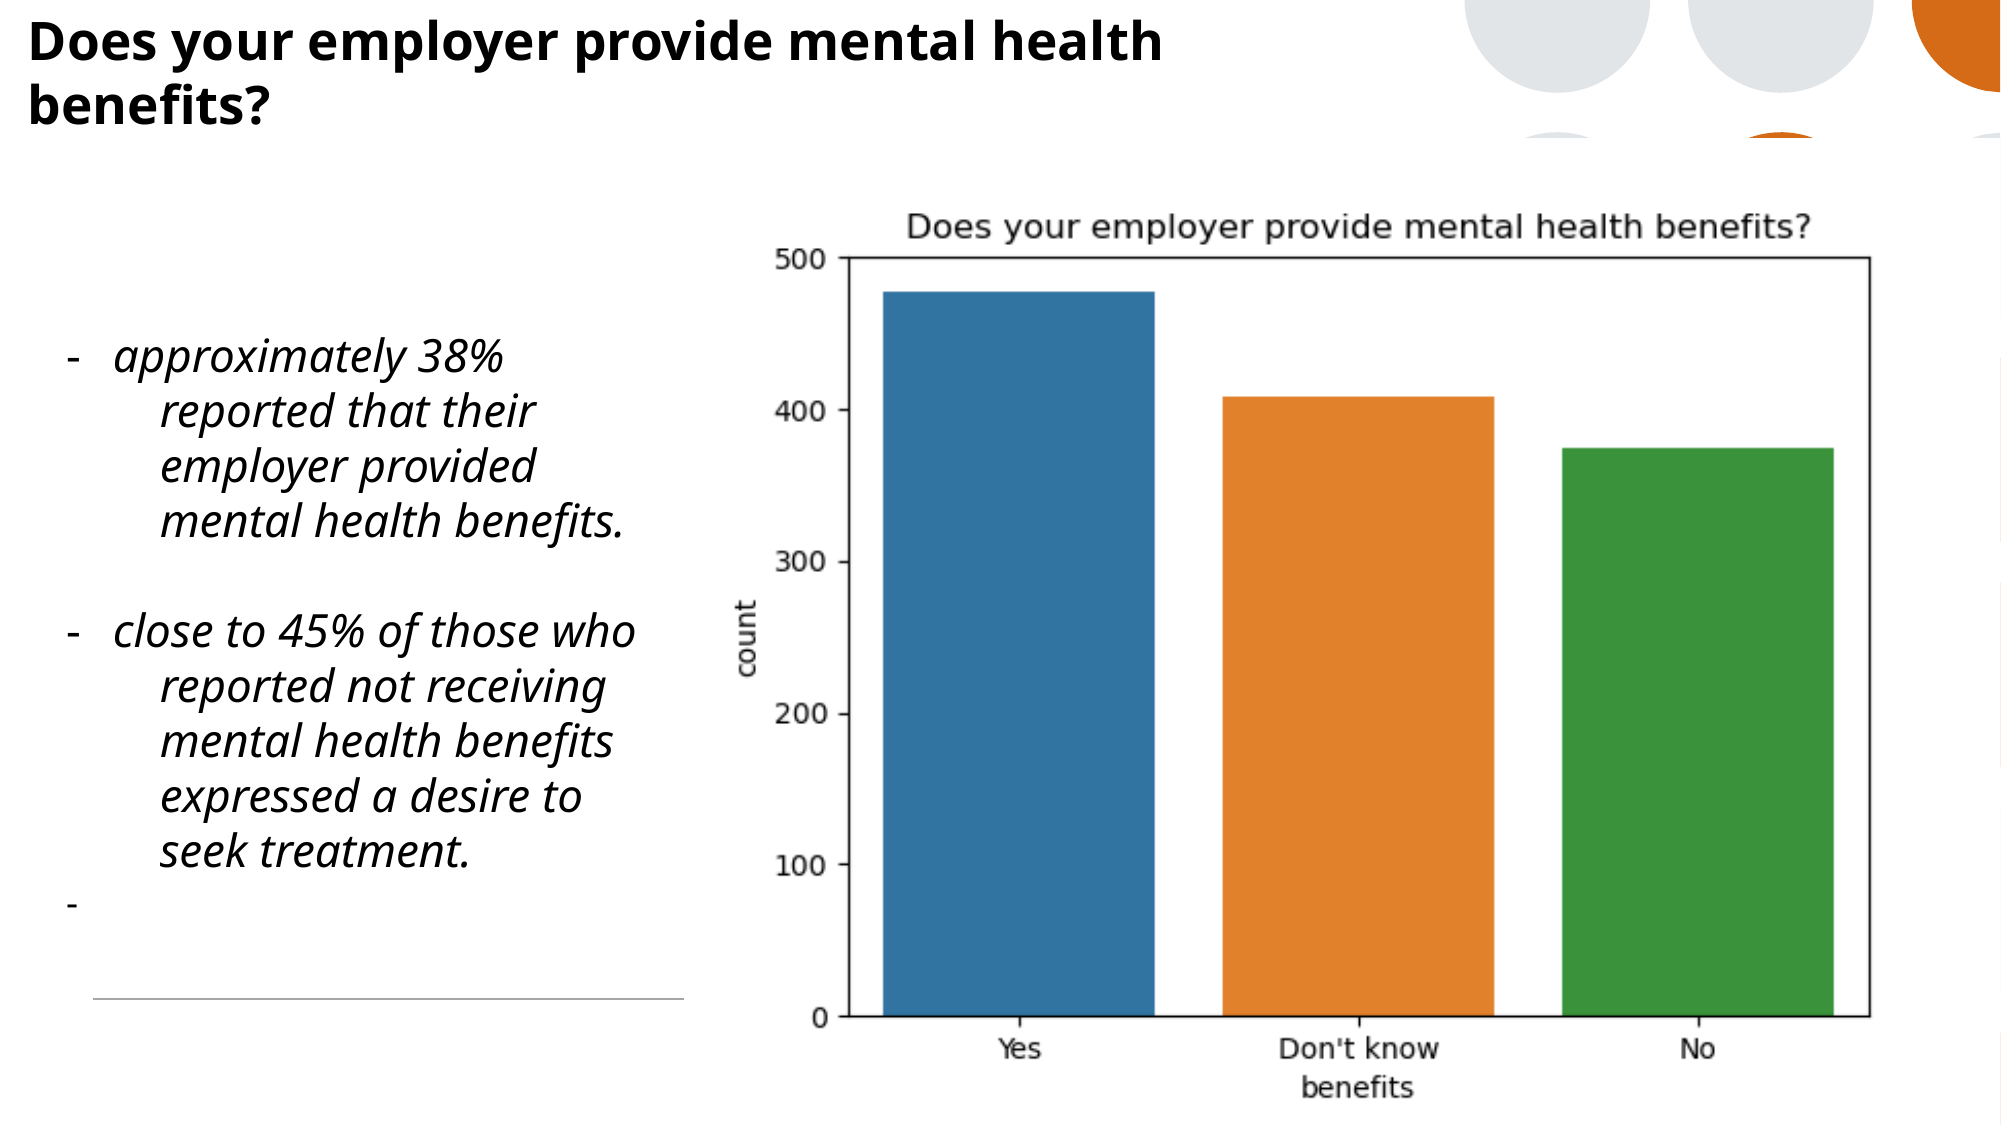

# Does your employer provide mental health benefits?
approximately 38% reported that their employer provided mental health benefits.
close to 45% of those who reported not receiving mental health benefits expressed a desire to seek treatment.